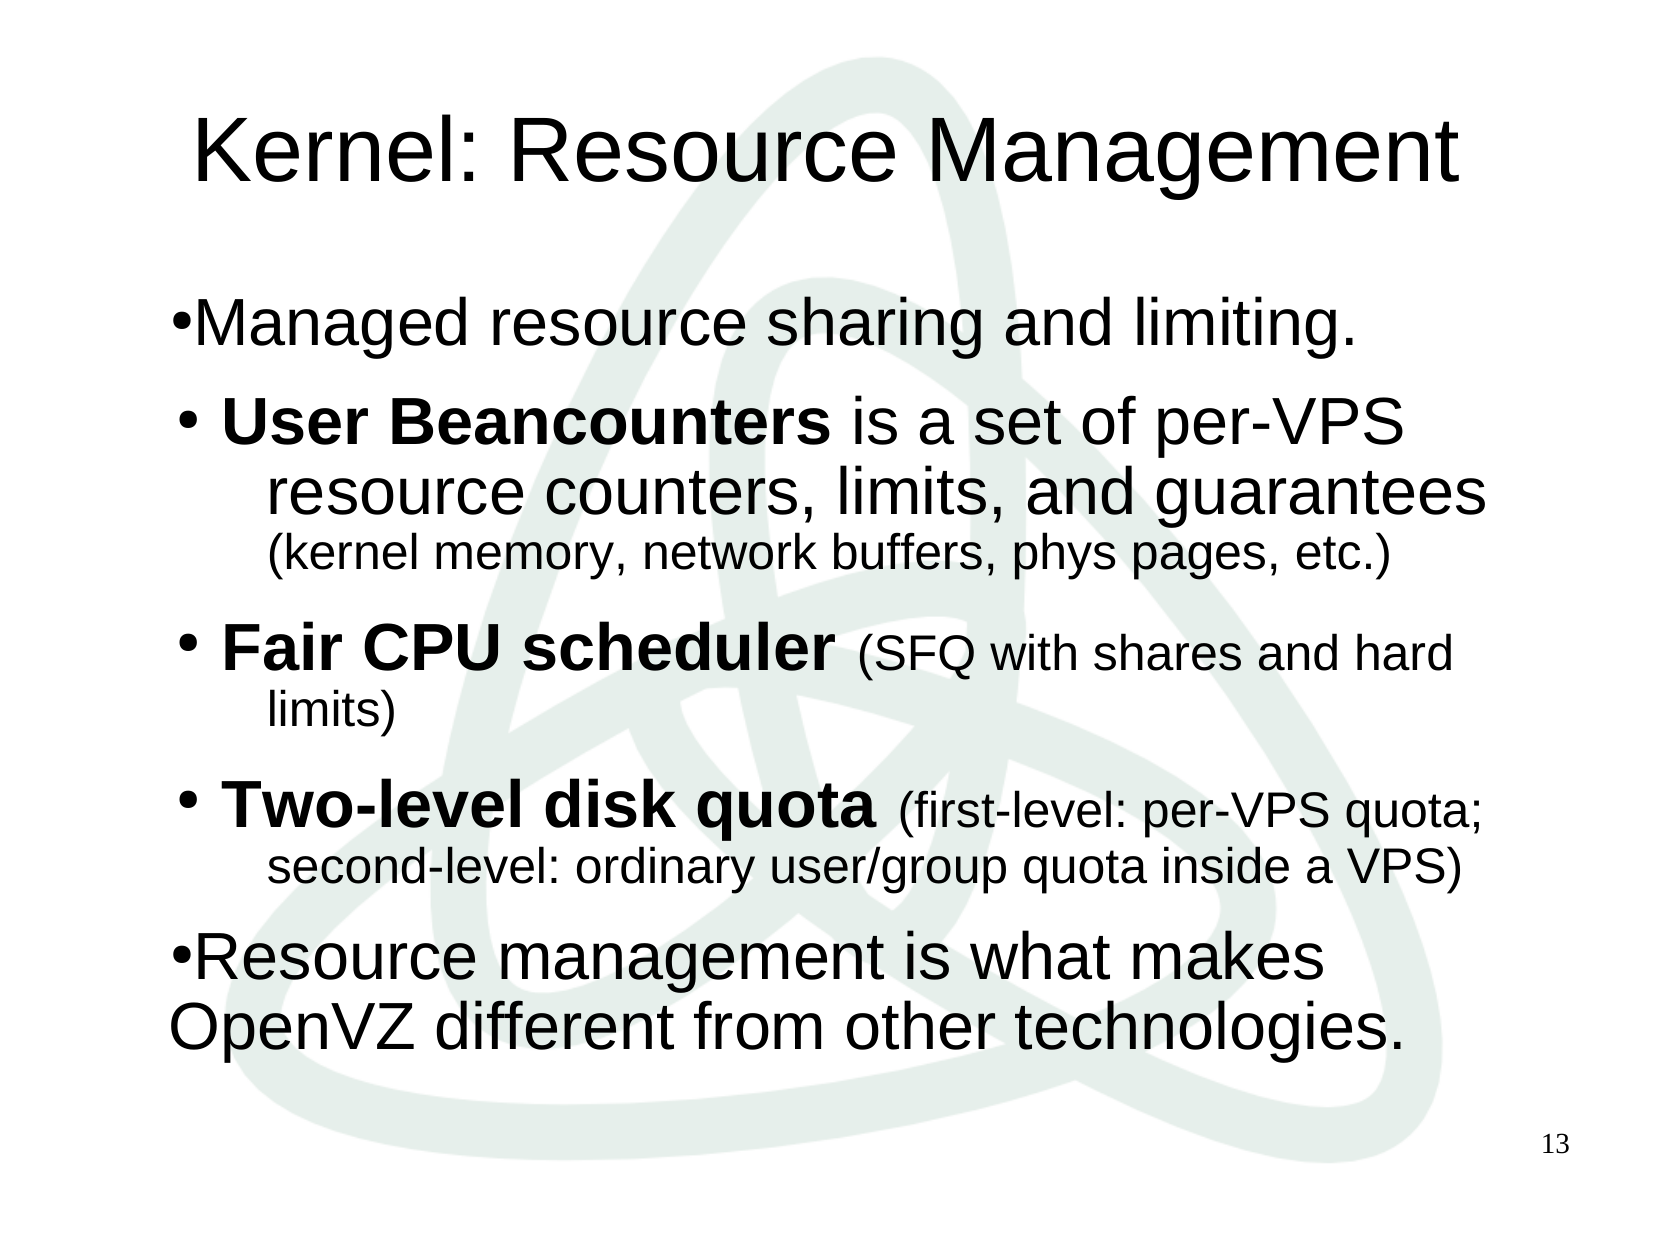

# Kernel: Resource Management
Managed resource sharing and limiting.
User Beancounters is a set of per-VPS resource counters, limits, and guarantees
(kernel memory, network buffers, phys pages, etc.)
Fair CPU scheduler (SFQ with shares and hard limits)
Two-level disk quota (first-level: per-VPS quota; second-level: ordinary user/group quota inside a VPS)
Resource management is what makes OpenVZ different from other technologies.